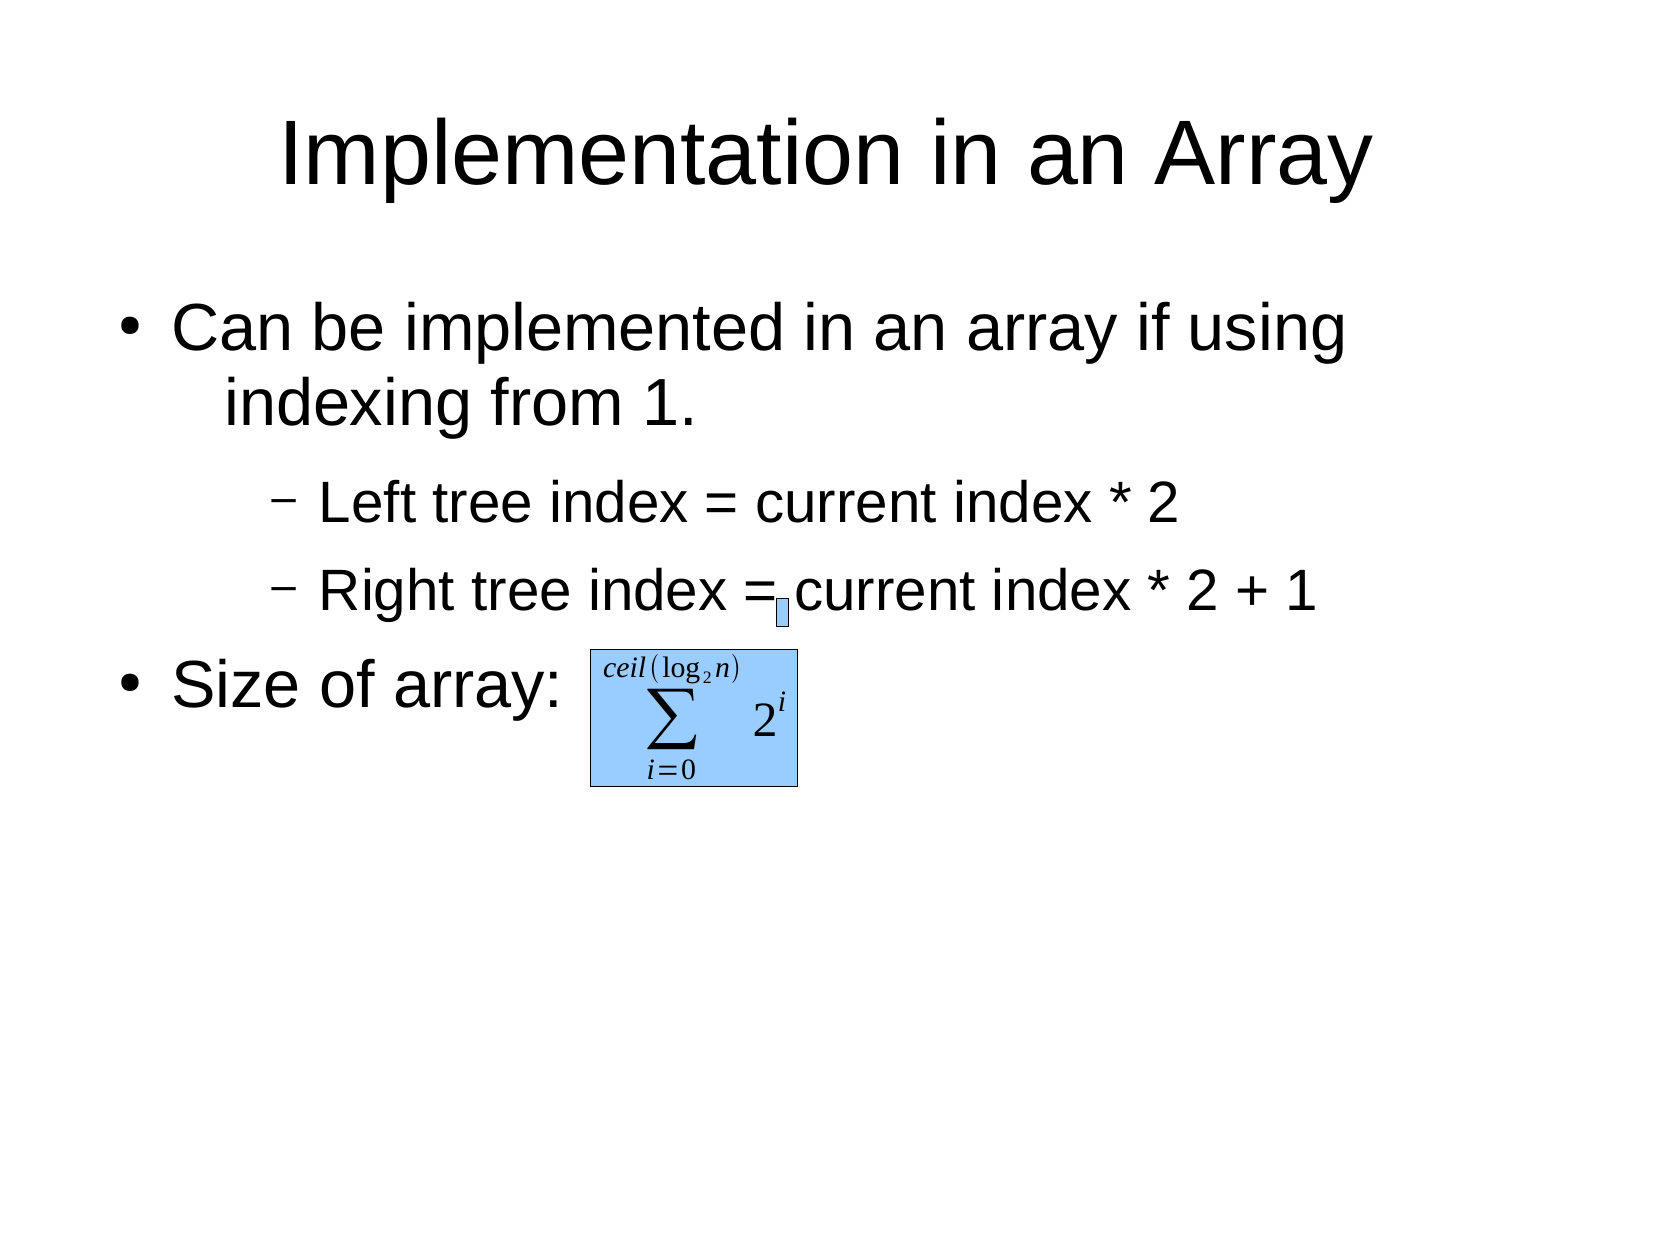

# Implementation in an Array
Can be implemented in an array if using indexing from 1.
Left tree index = current index * 2
Right tree index = current index * 2 + 1
Size of array: